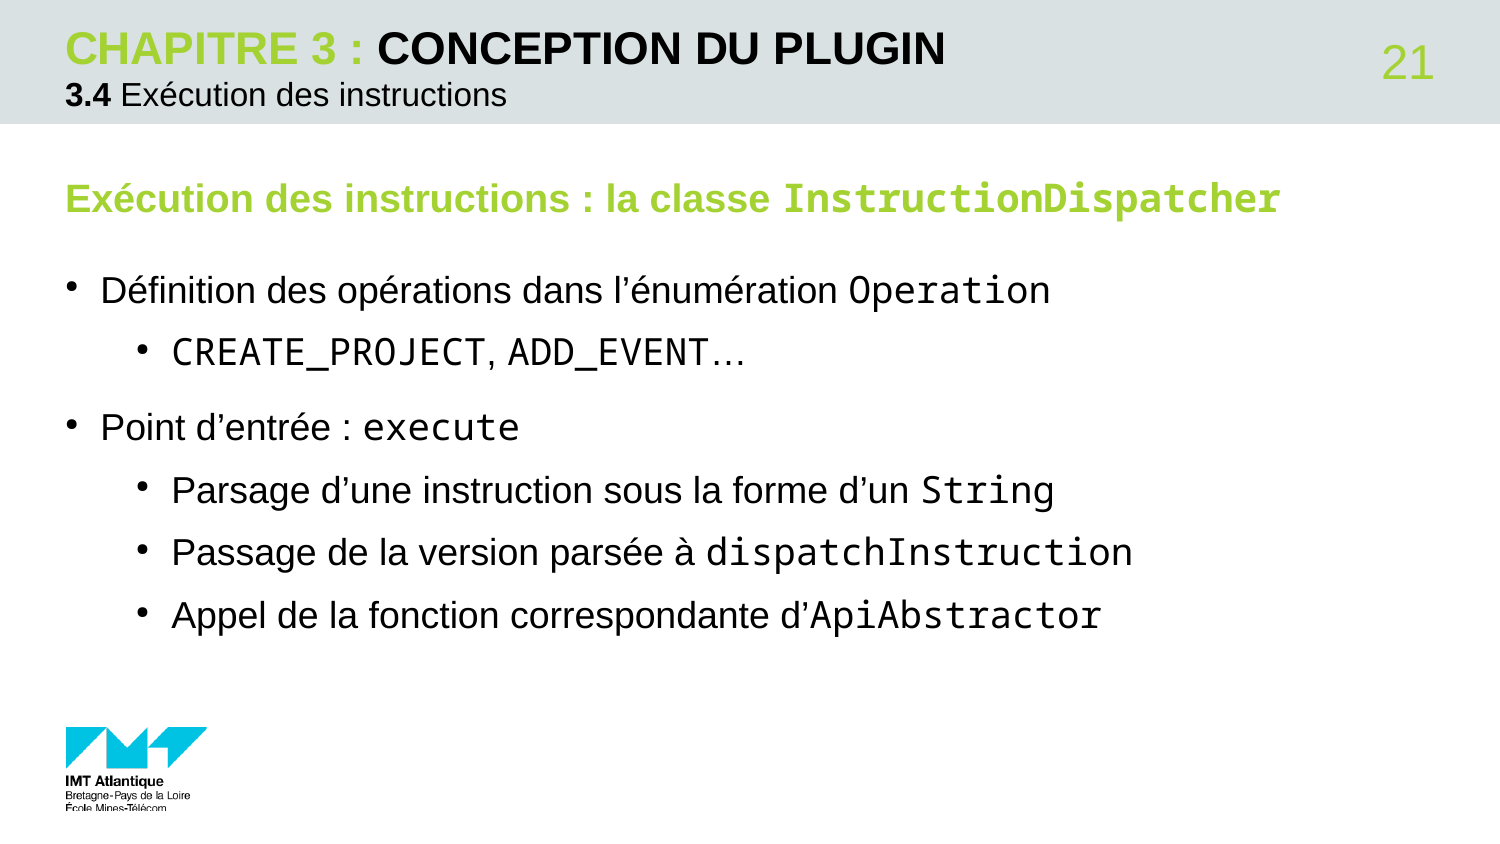

# CHAPITRE 3 : Conception du plugin
3.4 Exécution des instructions
Exécution des instructions : la classe InstructionDispatcher
Définition des opérations dans l’énumération Operation
CREATE_PROJECT, ADD_EVENT…
Point d’entrée : execute
Parsage d’une instruction sous la forme d’un String
Passage de la version parsée à dispatchInstruction
Appel de la fonction correspondante d’ApiAbstractor